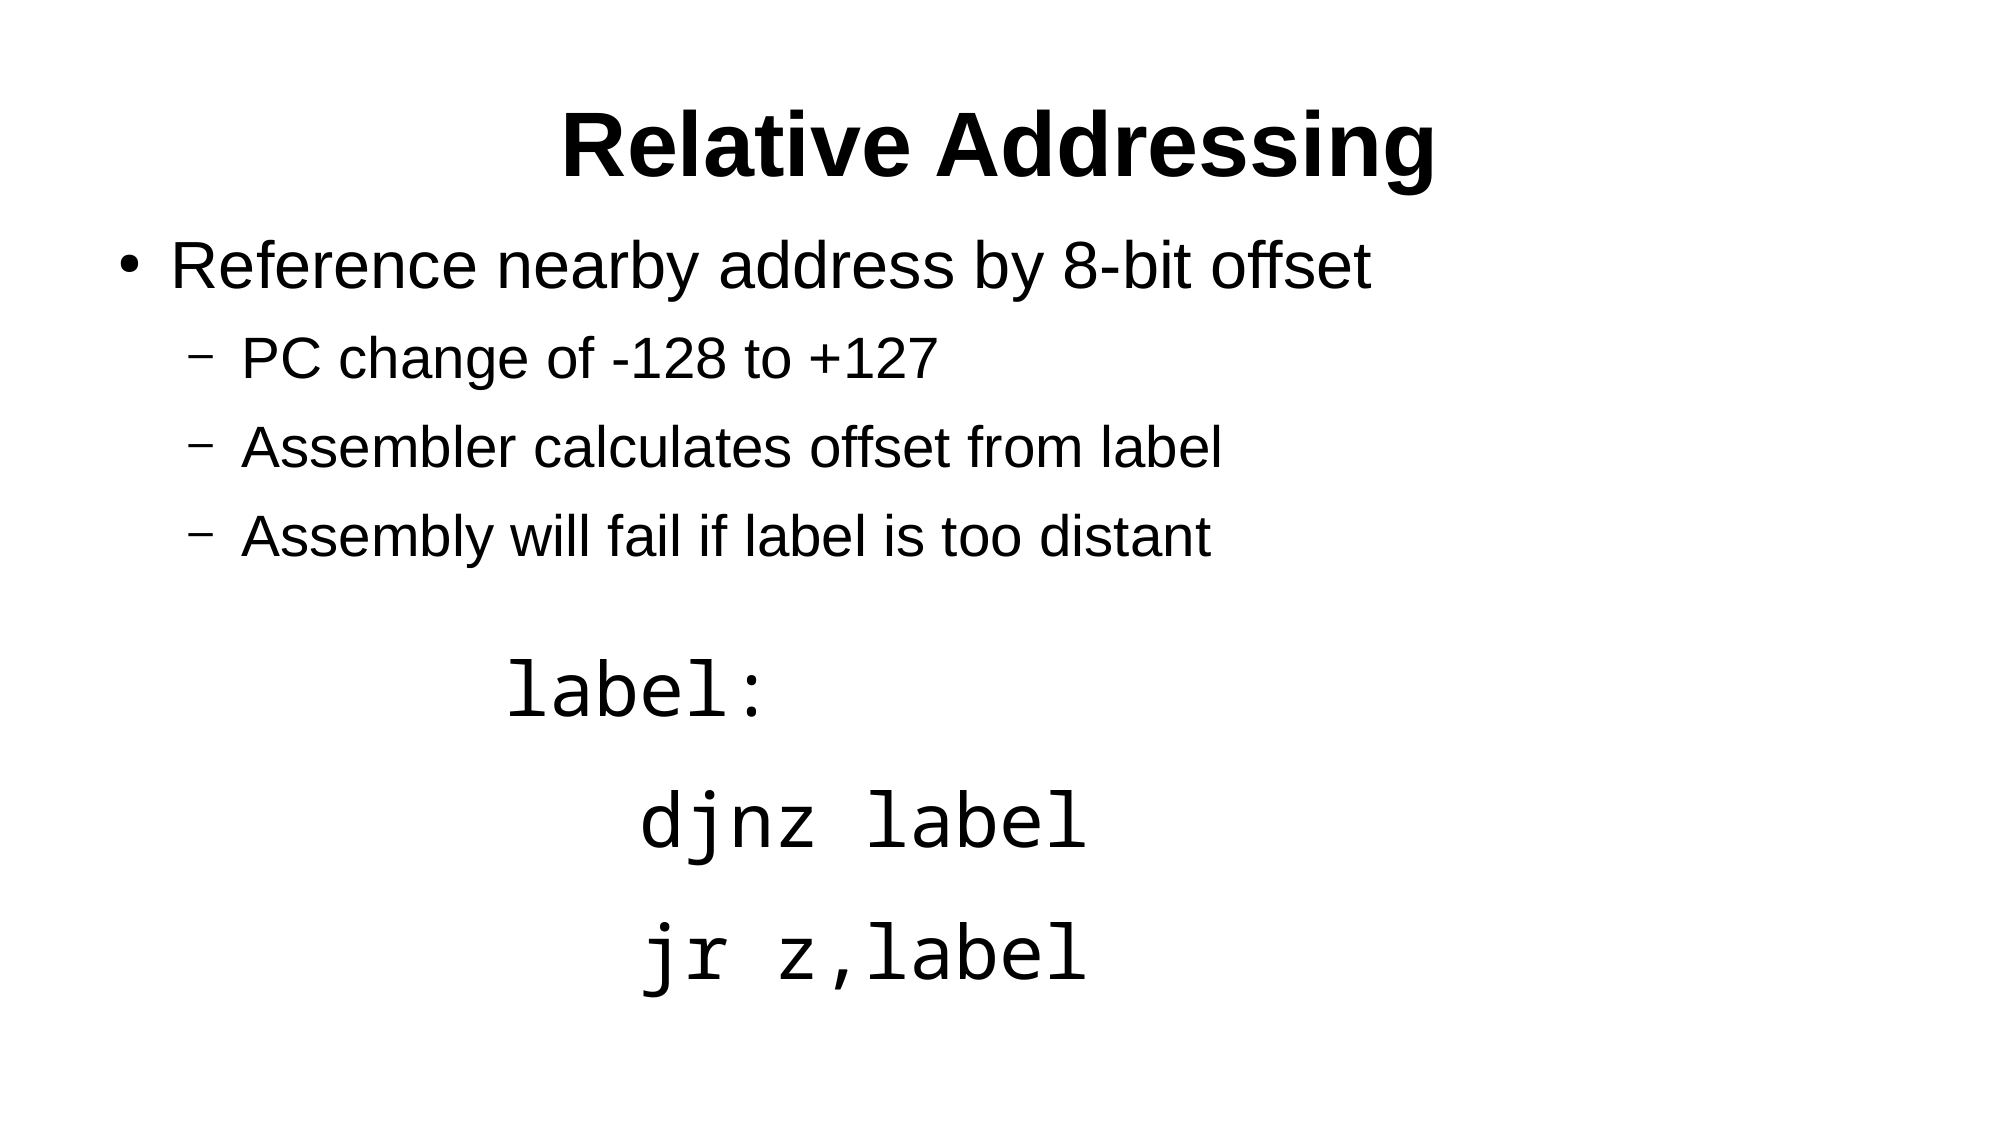

# Relative Addressing
Reference nearby address by 8-bit offset
PC change of -128 to +127
Assembler calculates offset from label
Assembly will fail if label is too distant
 label:
 djnz label
 jr z,label